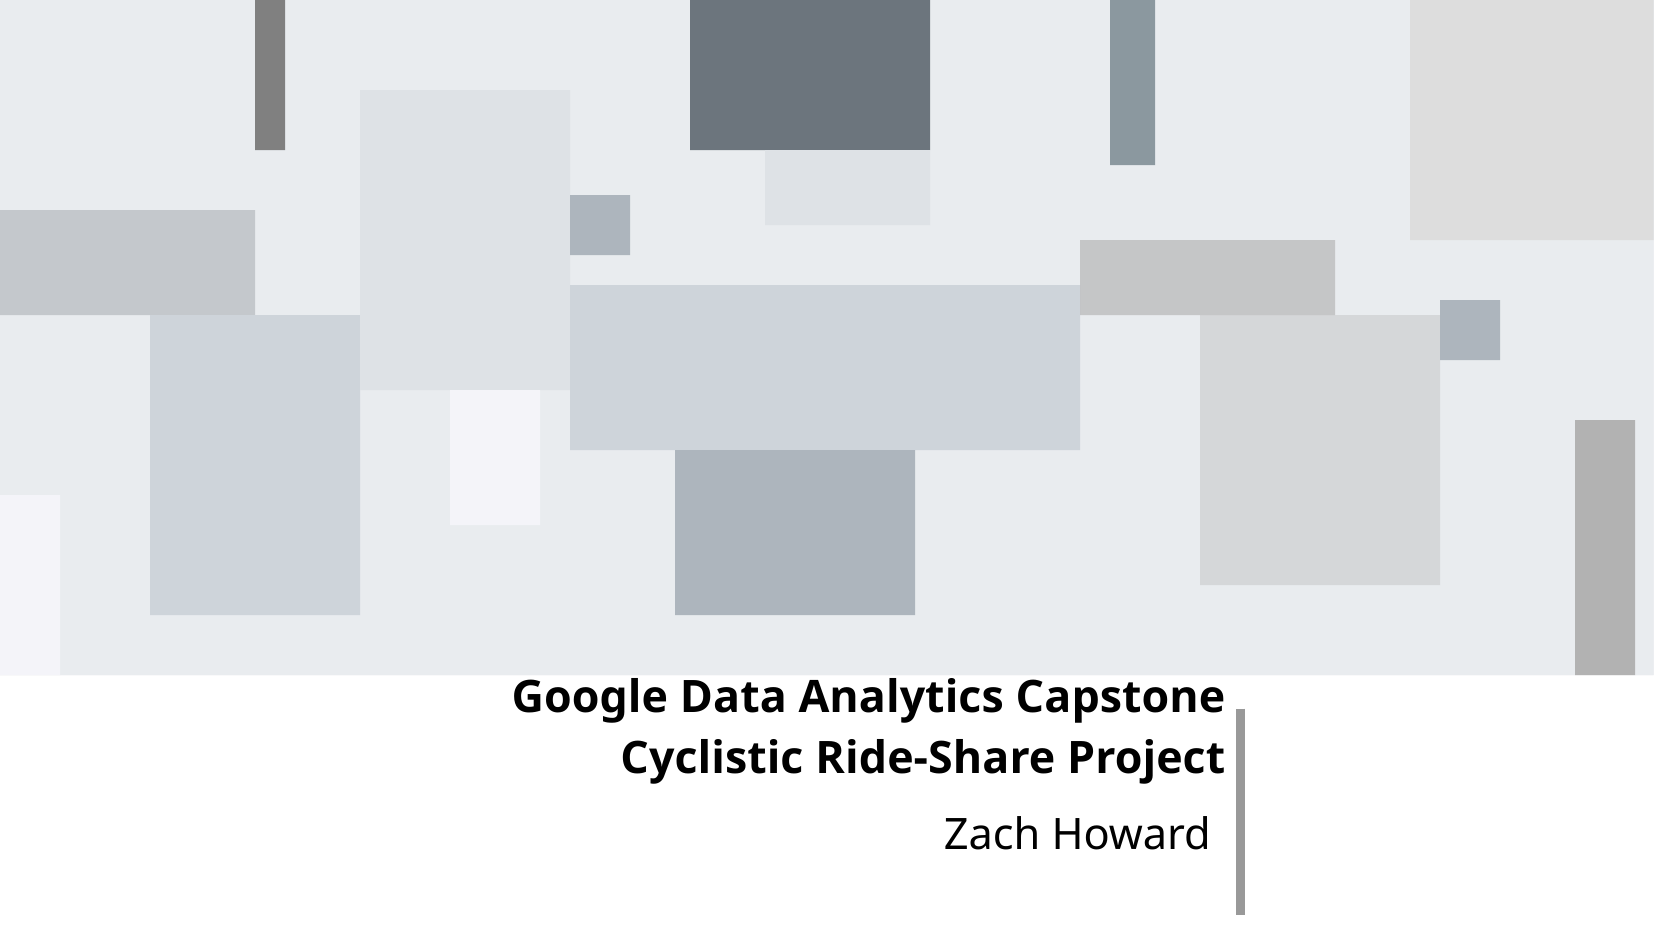

# Google Data Analytics Capstone Cyclistic Ride-Share Project
Zach Howard